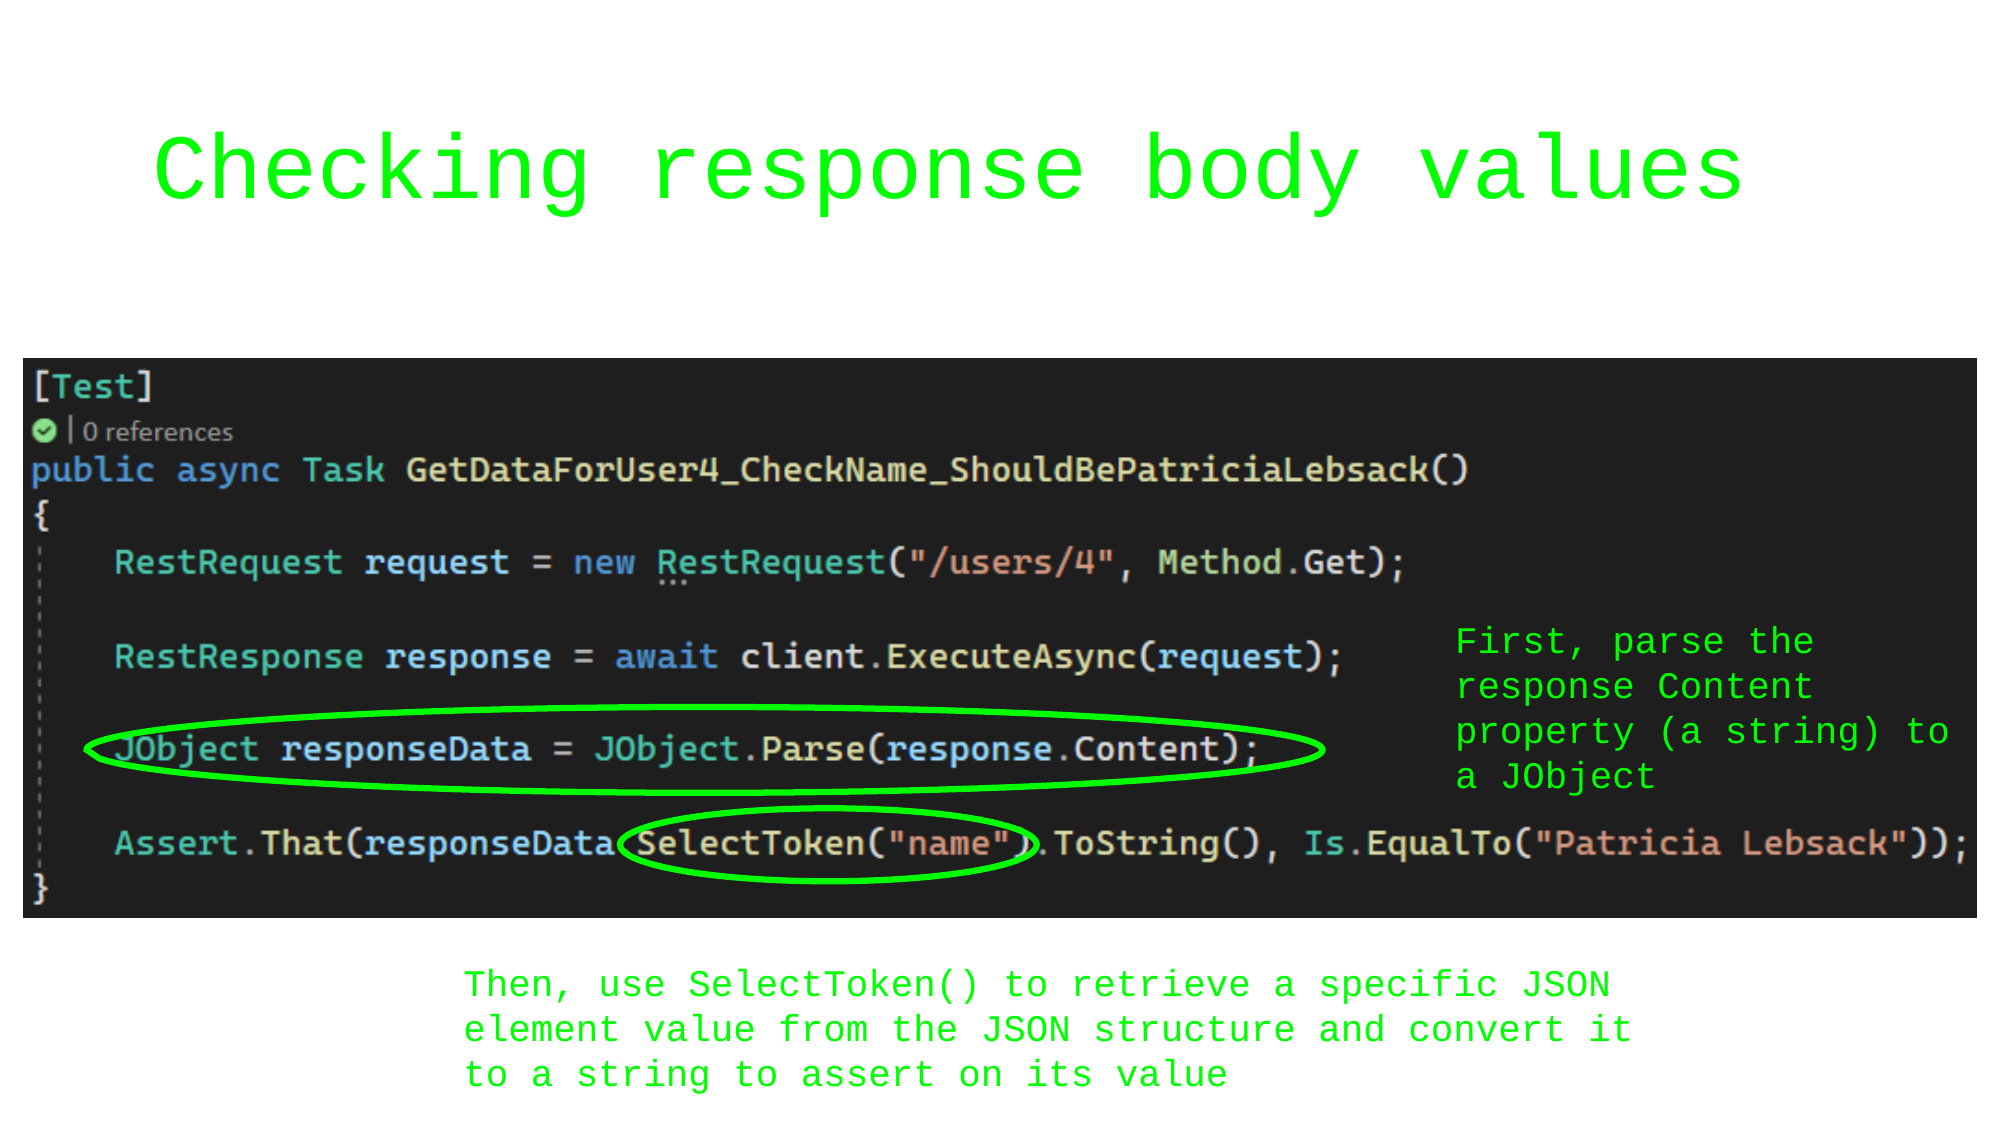

# Checking response body values
First, parse the response Content property (a string) to a JObject
Then, use SelectToken() to retrieve a specific JSON element value from the JSON structure and convert it to a string to assert on its value